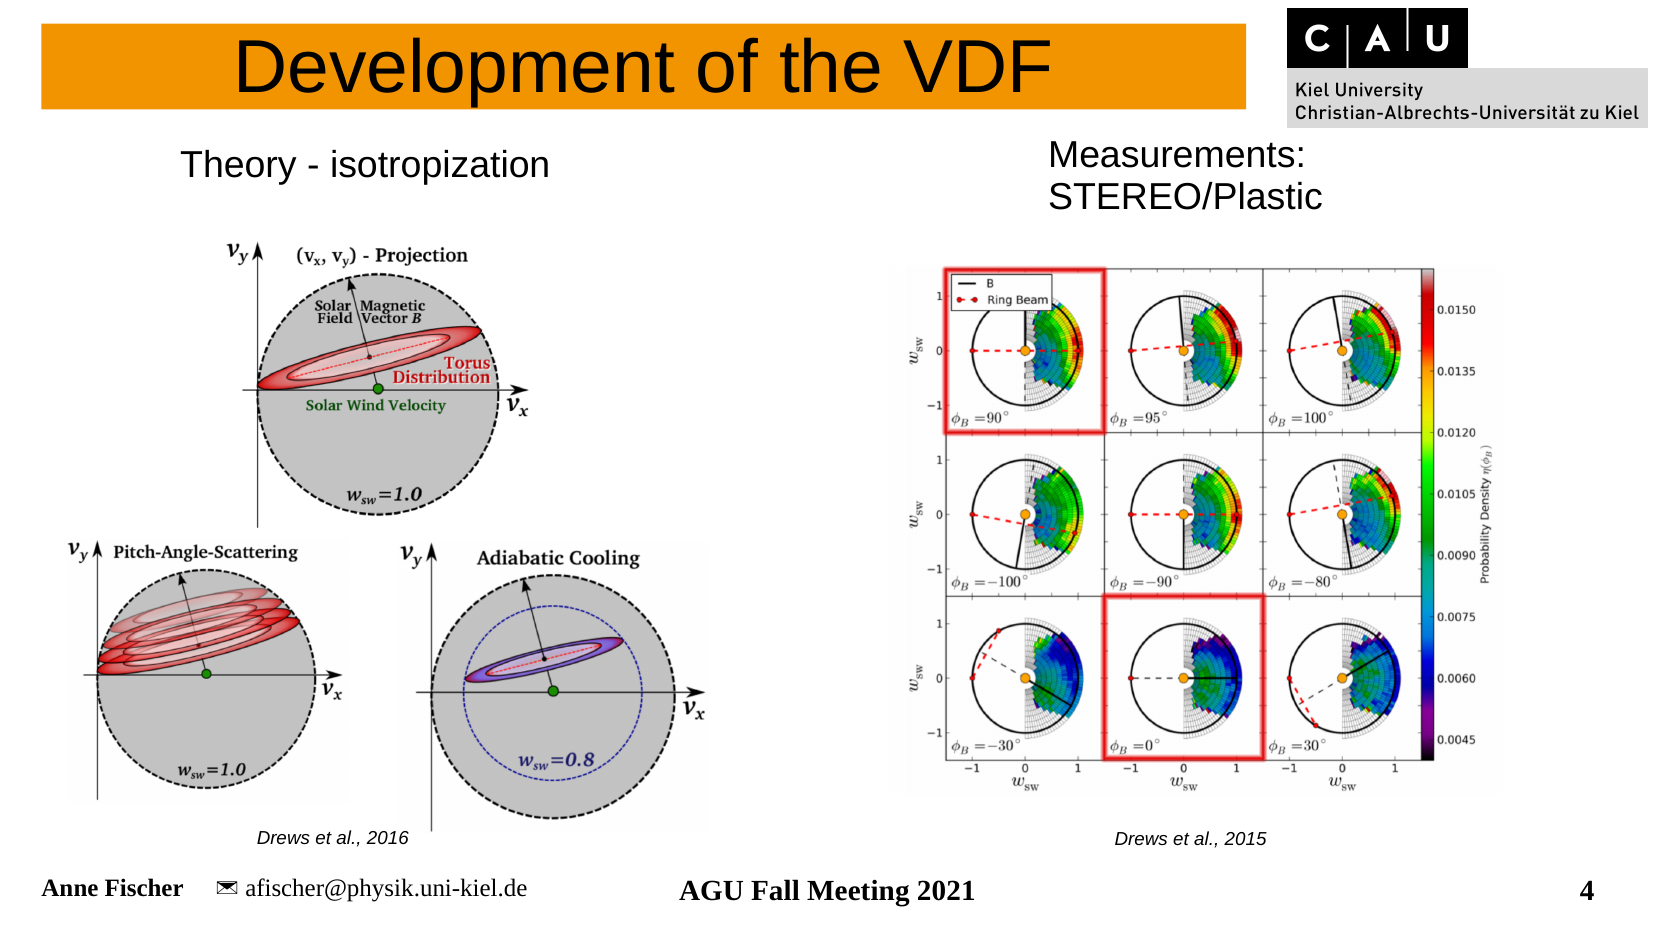

# Development of the VDF
Measurements:
STEREO/Plastic
Theory - isotropization
Drews et al., 2016
Drews et al., 2015
4